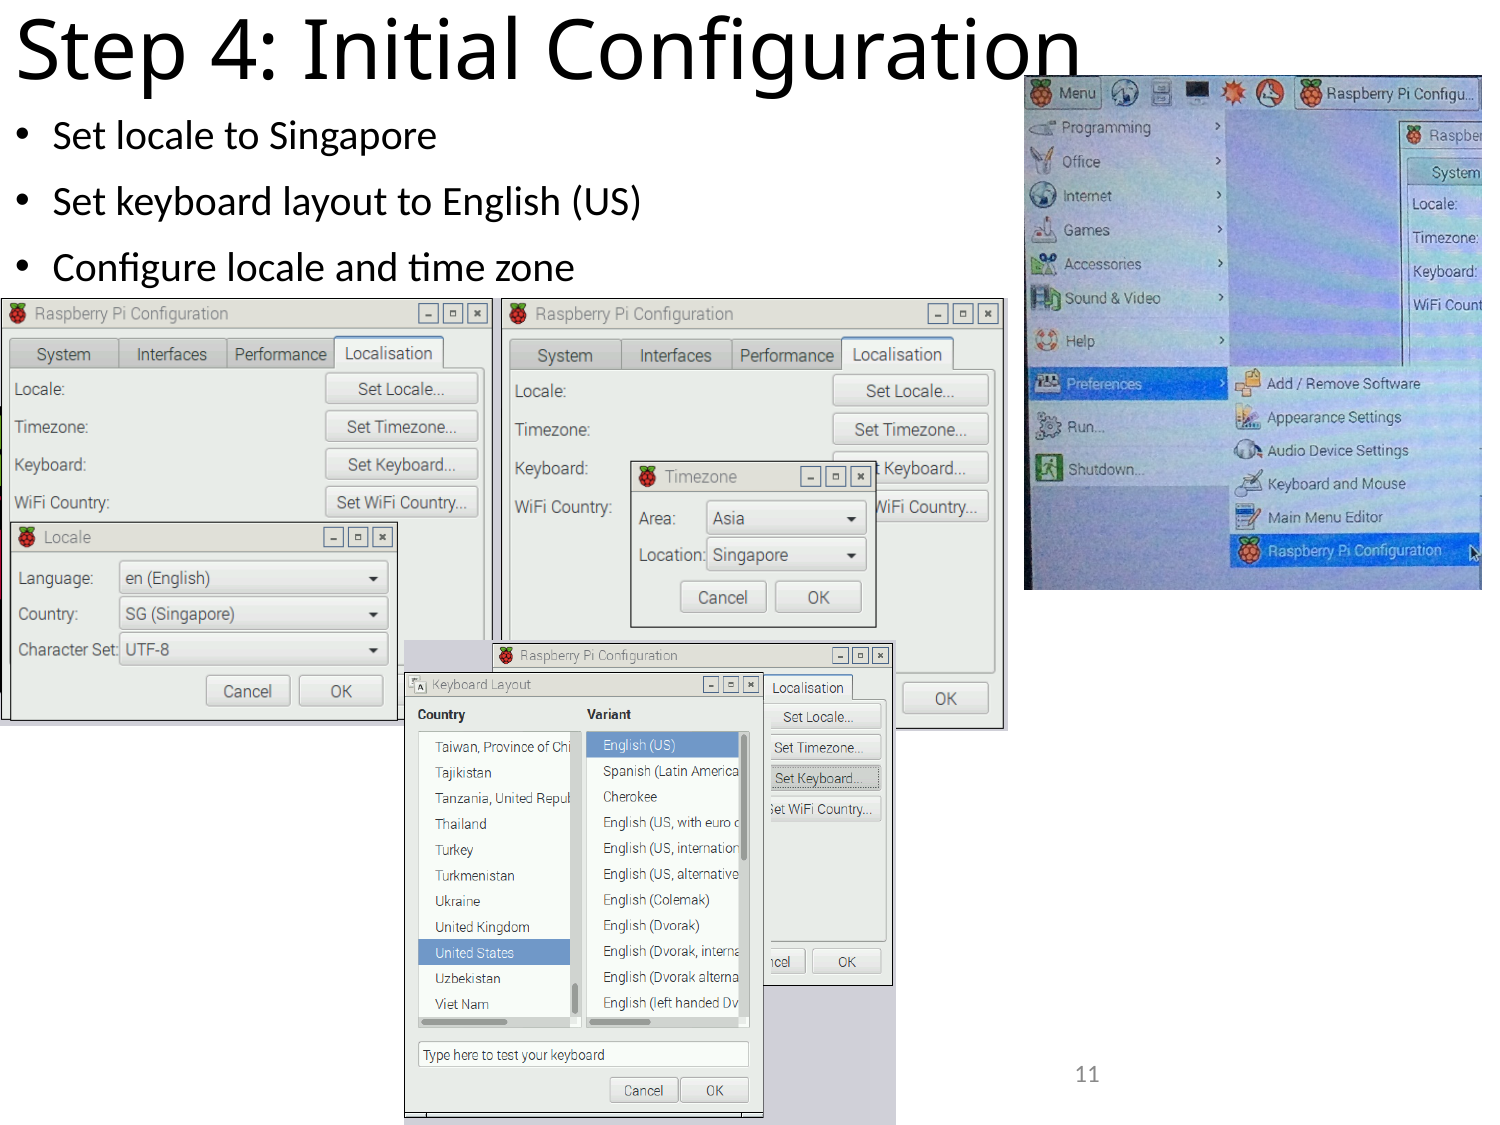

# Step 4: Initial Configuration
Set locale to Singapore
Set keyboard layout to English (US)
Configure locale and time zone